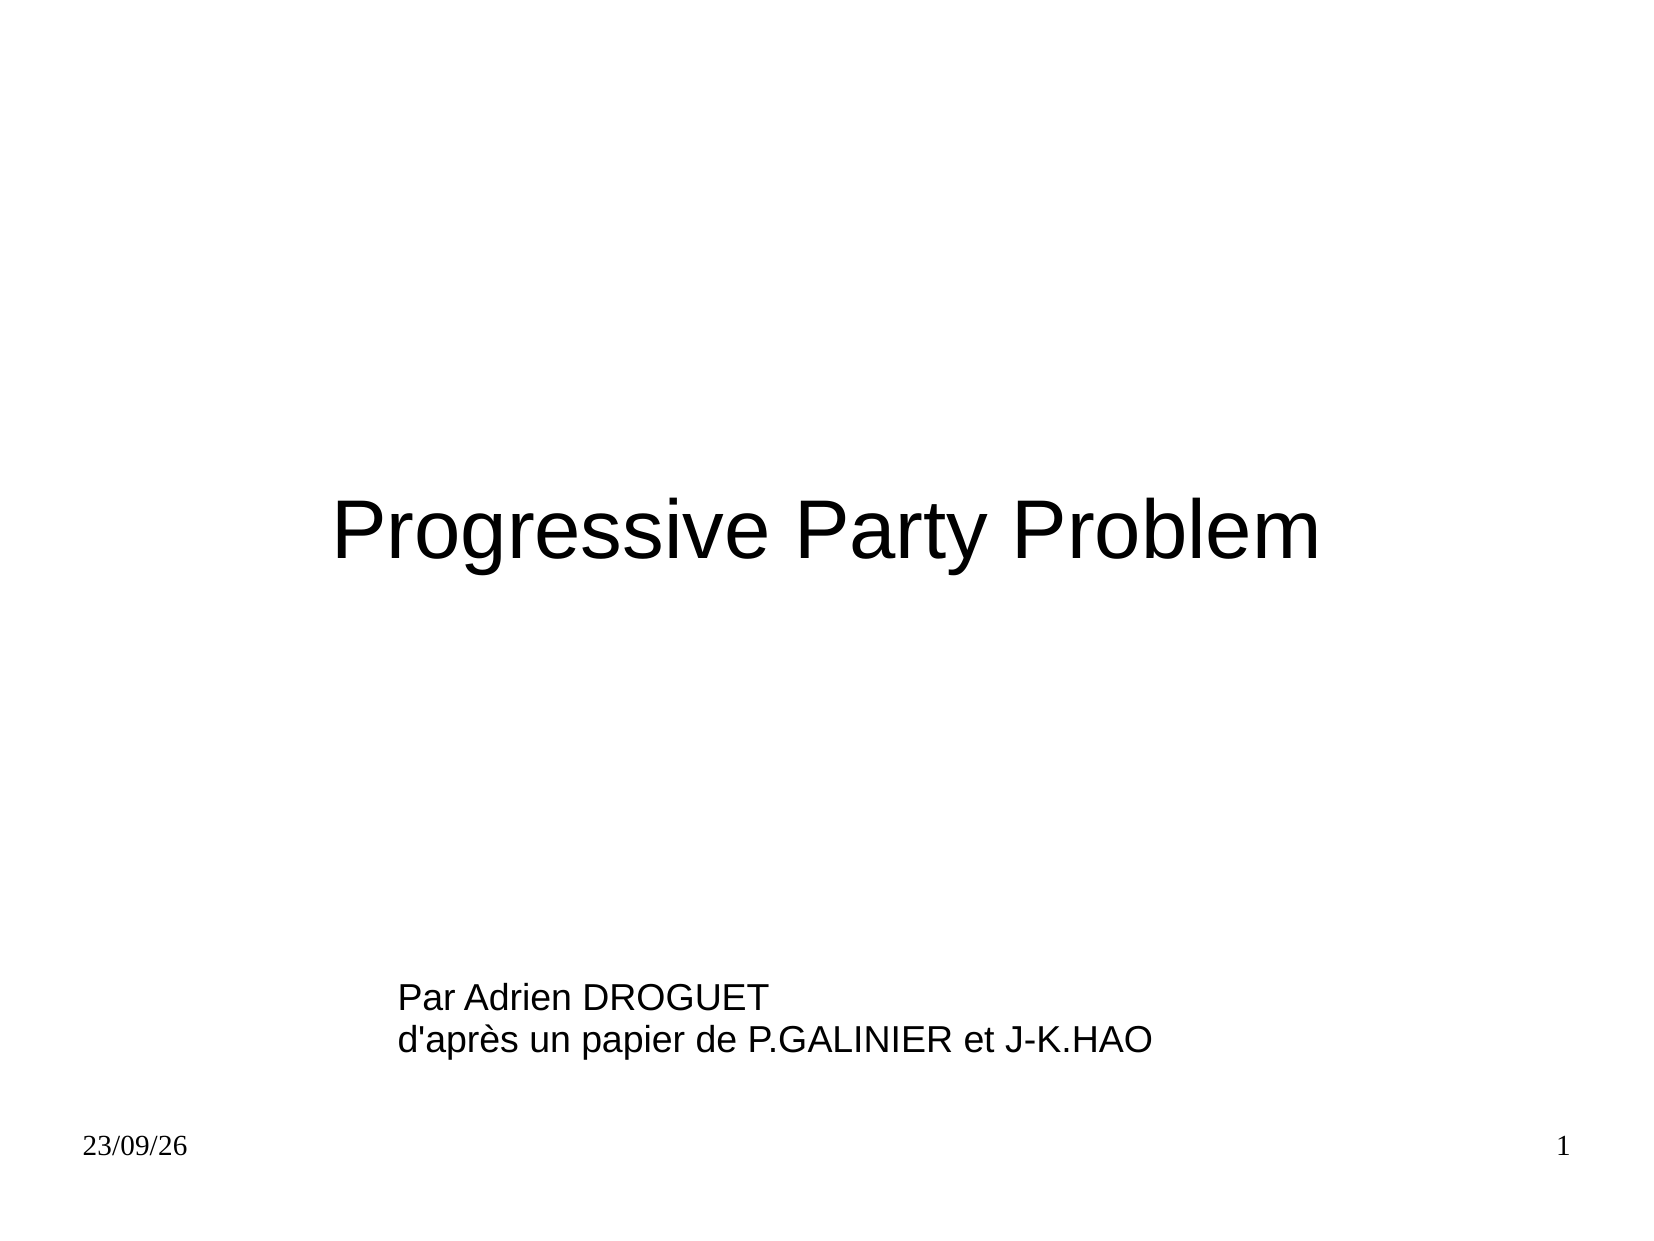

# Progressive Party Problem
Par Adrien DROGUET
d'après un papier de P.GALINIER et J-K.HAO
1